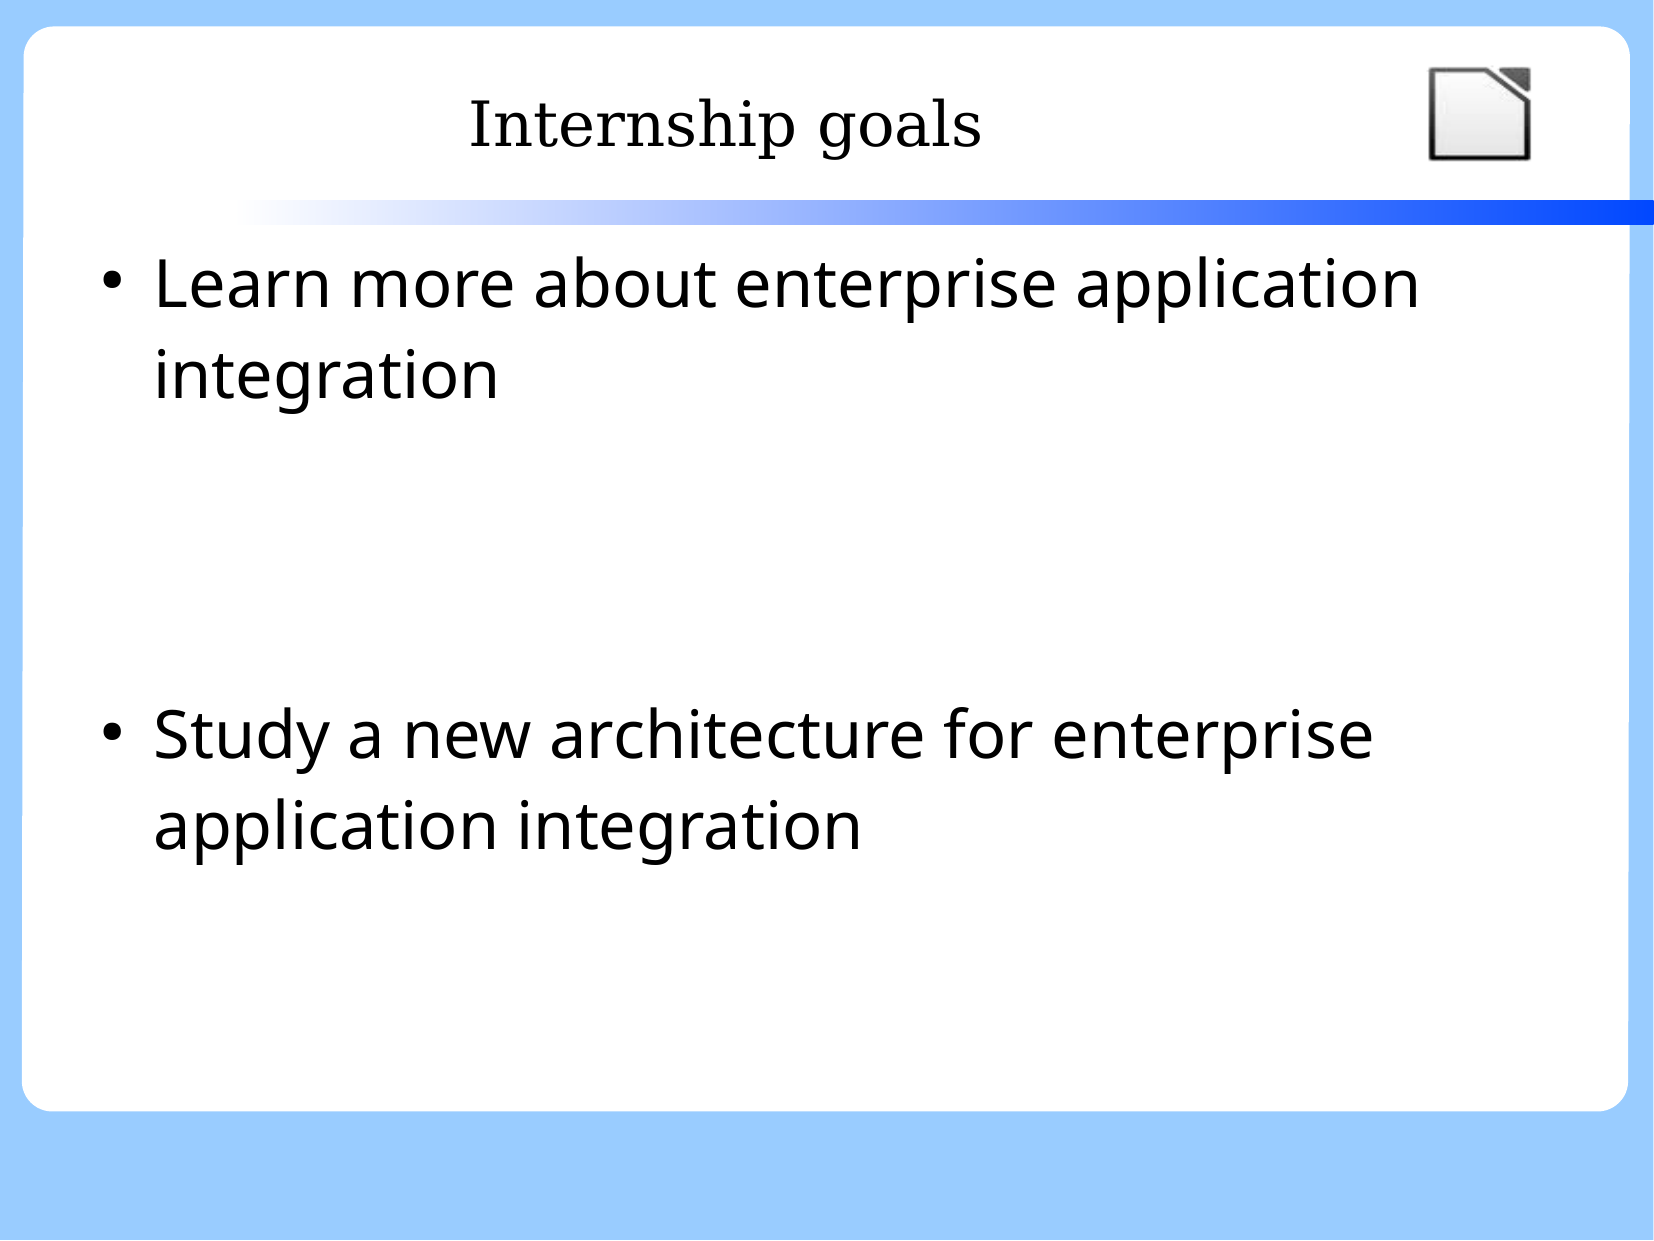

# Internship goals
Learn more about enterprise application integration
Study a new architecture for enterprise application integration